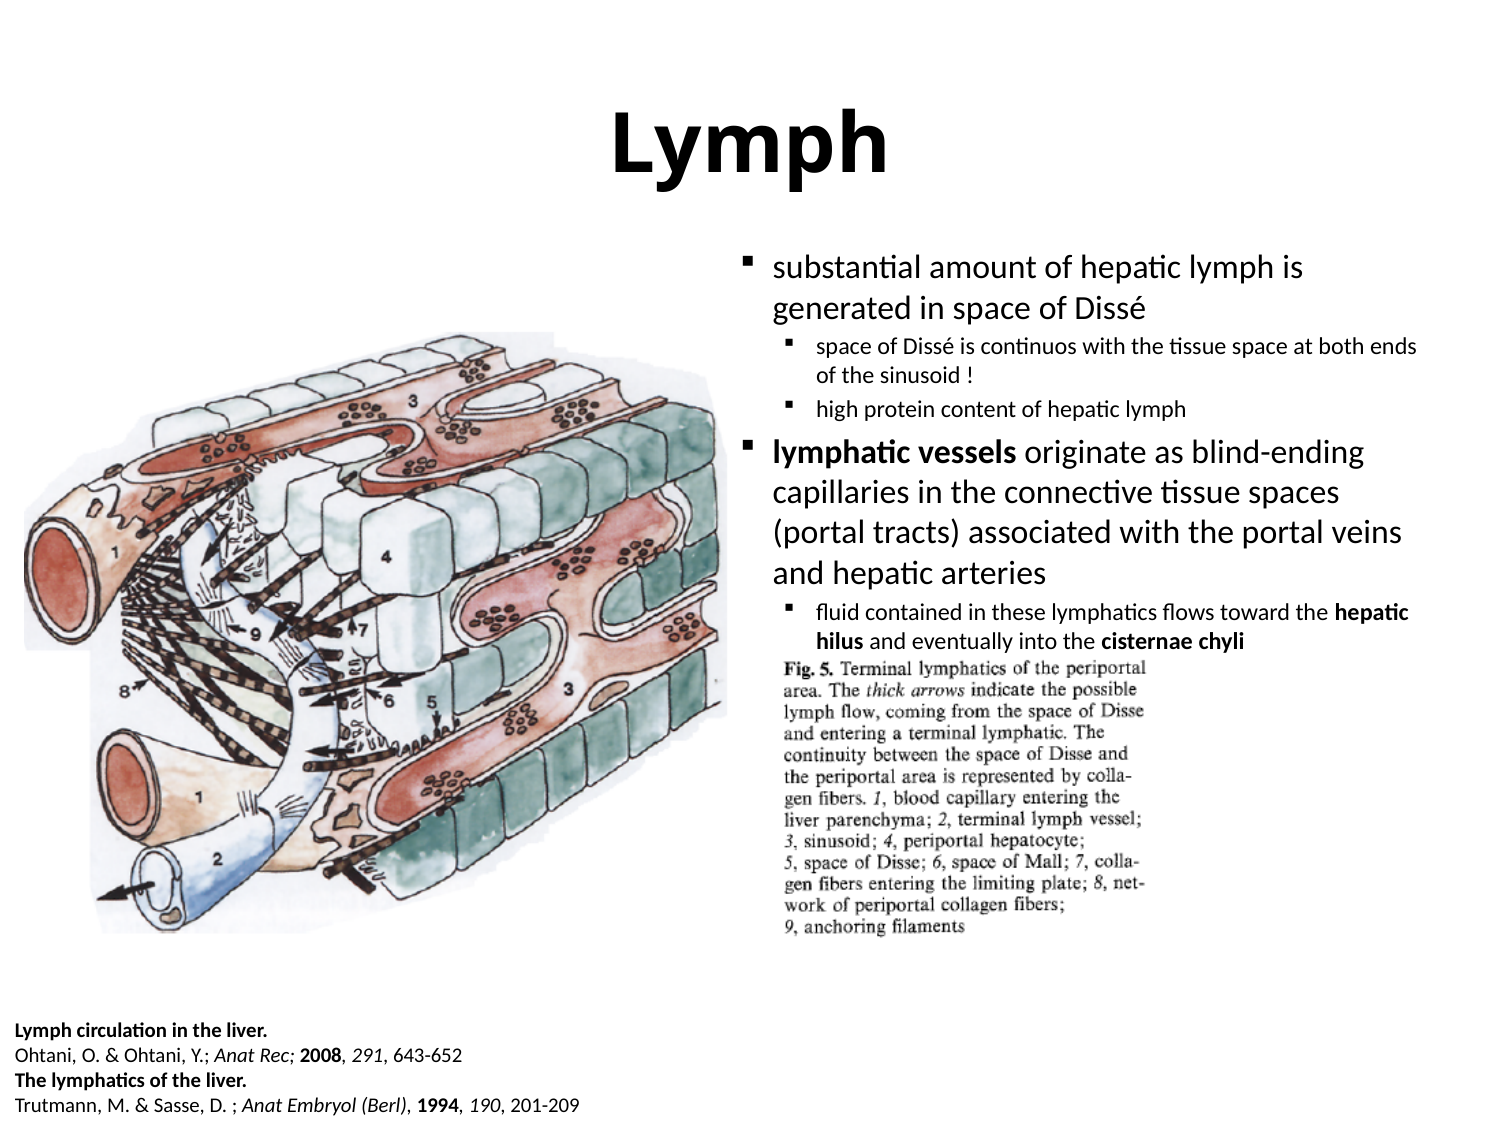

# Lymph
substantial amount of hepatic lymph is generated in space of Dissé
space of Dissé is continuos with the tissue space at both ends of the sinusoid !
high protein content of hepatic lymph
lymphatic vessels originate as blind-ending capillaries in the connective tissue spaces (portal tracts) associated with the portal veins and hepatic arteries
fluid contained in these lymphatics flows toward the hepatic hilus and eventually into the cisternae chyli
Lymph circulation in the liver.
Ohtani, O. & Ohtani, Y.; Anat Rec; 2008, 291, 643-652
The lymphatics of the liver.
Trutmann, M. & Sasse, D. ; Anat Embryol (Berl), 1994, 190, 201-209